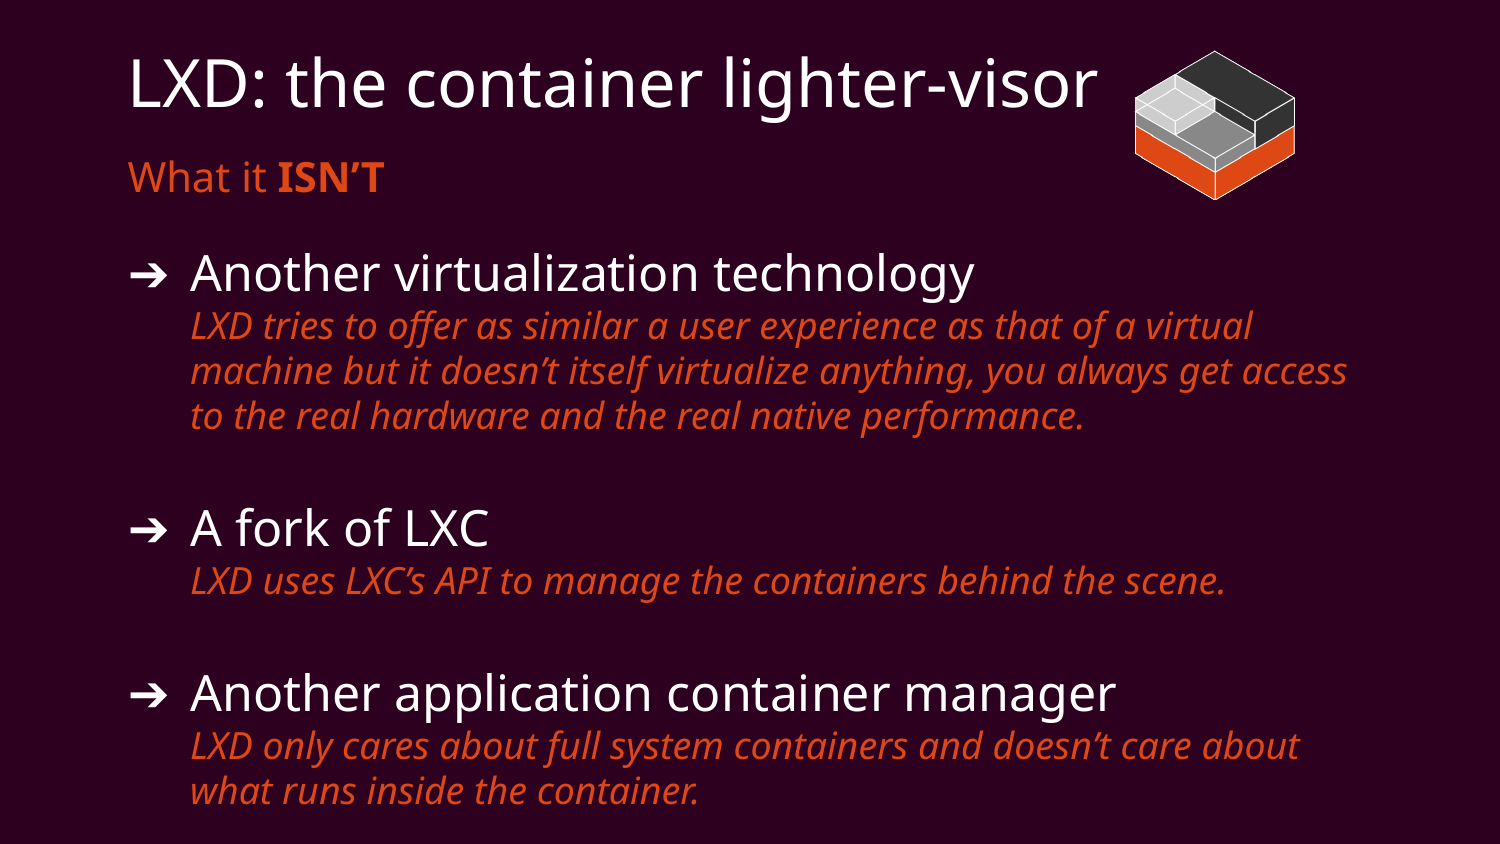

# LXD: the container lighter-visor
What it ISN’T
Another virtualization technology
LXD tries to offer as similar a user experience as that of a virtual machine but it doesn’t itself virtualize anything, you always get access to the real hardware and the real native performance.
A fork of LXC
LXD uses LXC’s API to manage the containers behind the scene.
Another application container manager
LXD only cares about full system containers and doesn’t care about what runs inside the container.